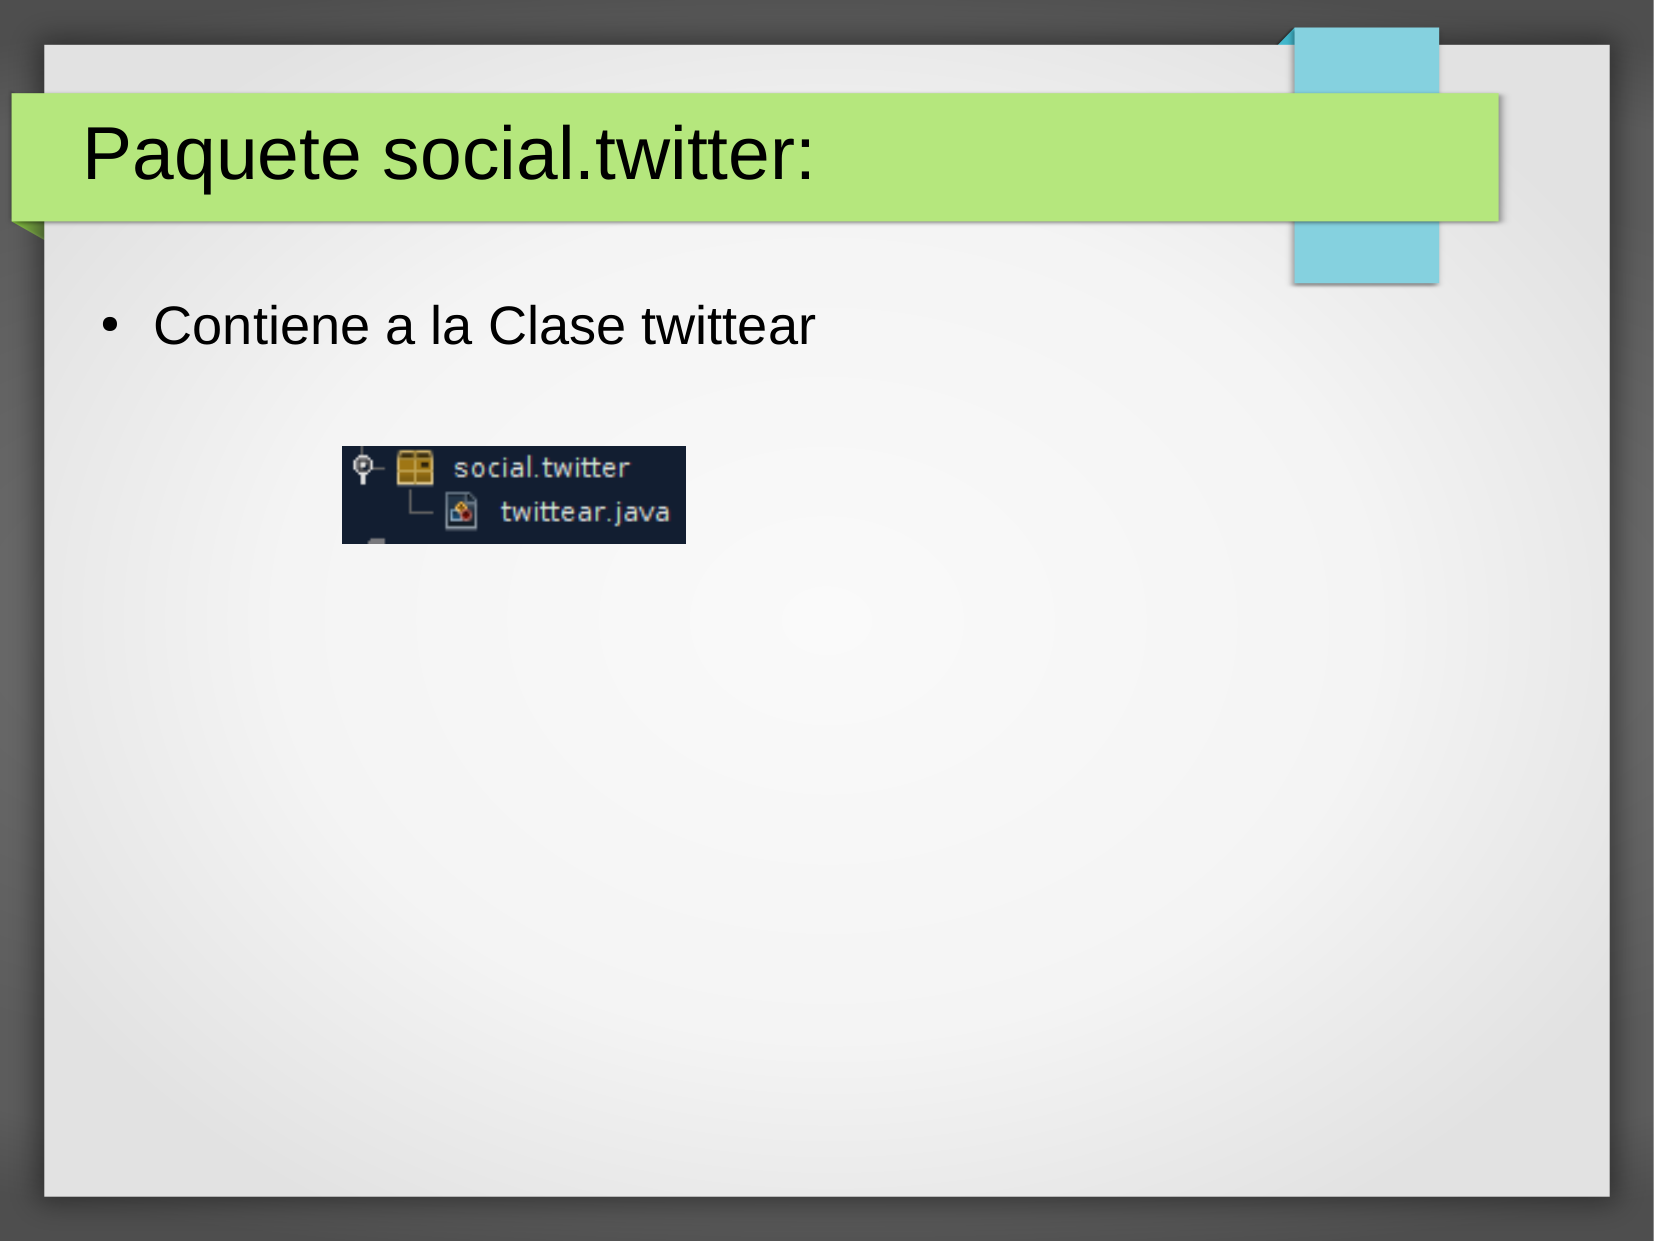

# Paquete social.twitter:
Contiene a la Clase twittear